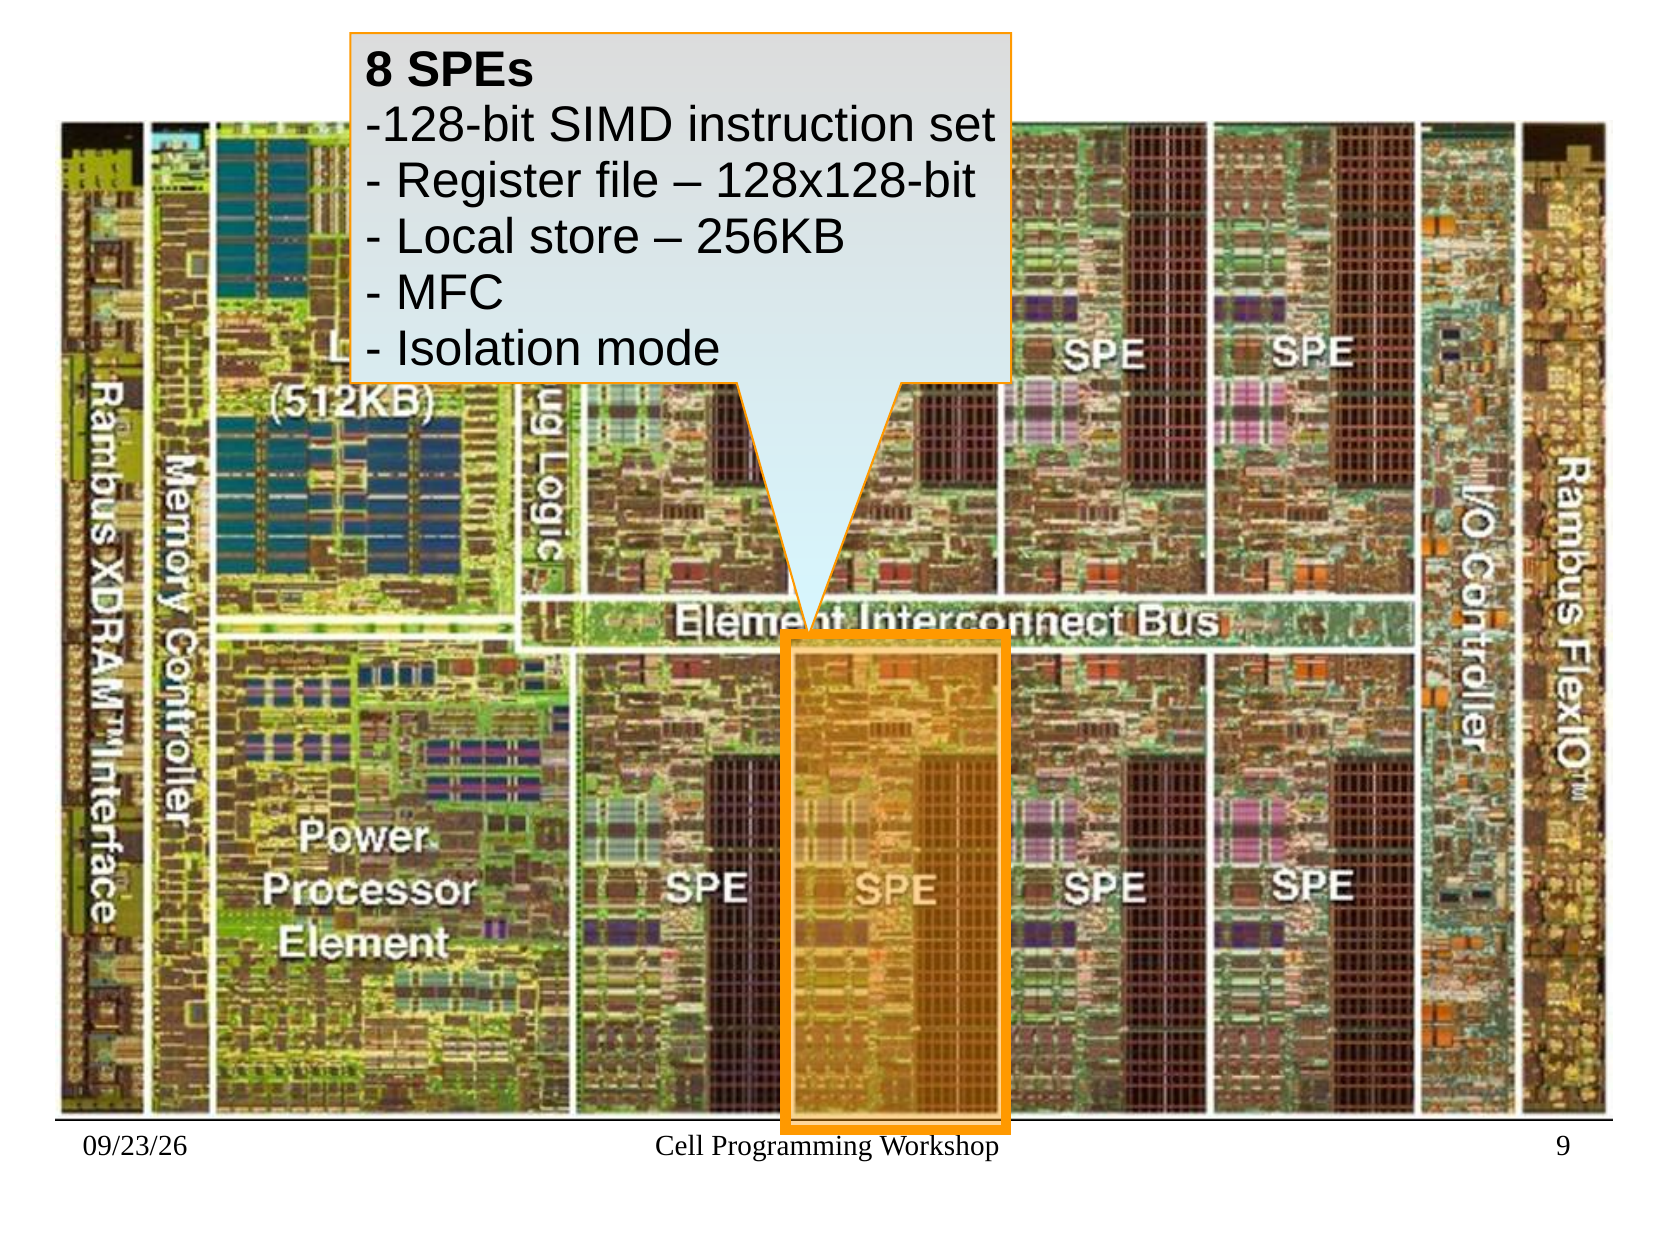

8 SPEs
-128-bit SIMD instruction set
- Register file – 128x128-bit
- Local store – 256KB
- MFC
- Isolation mode
Cell Programming Workshop
9